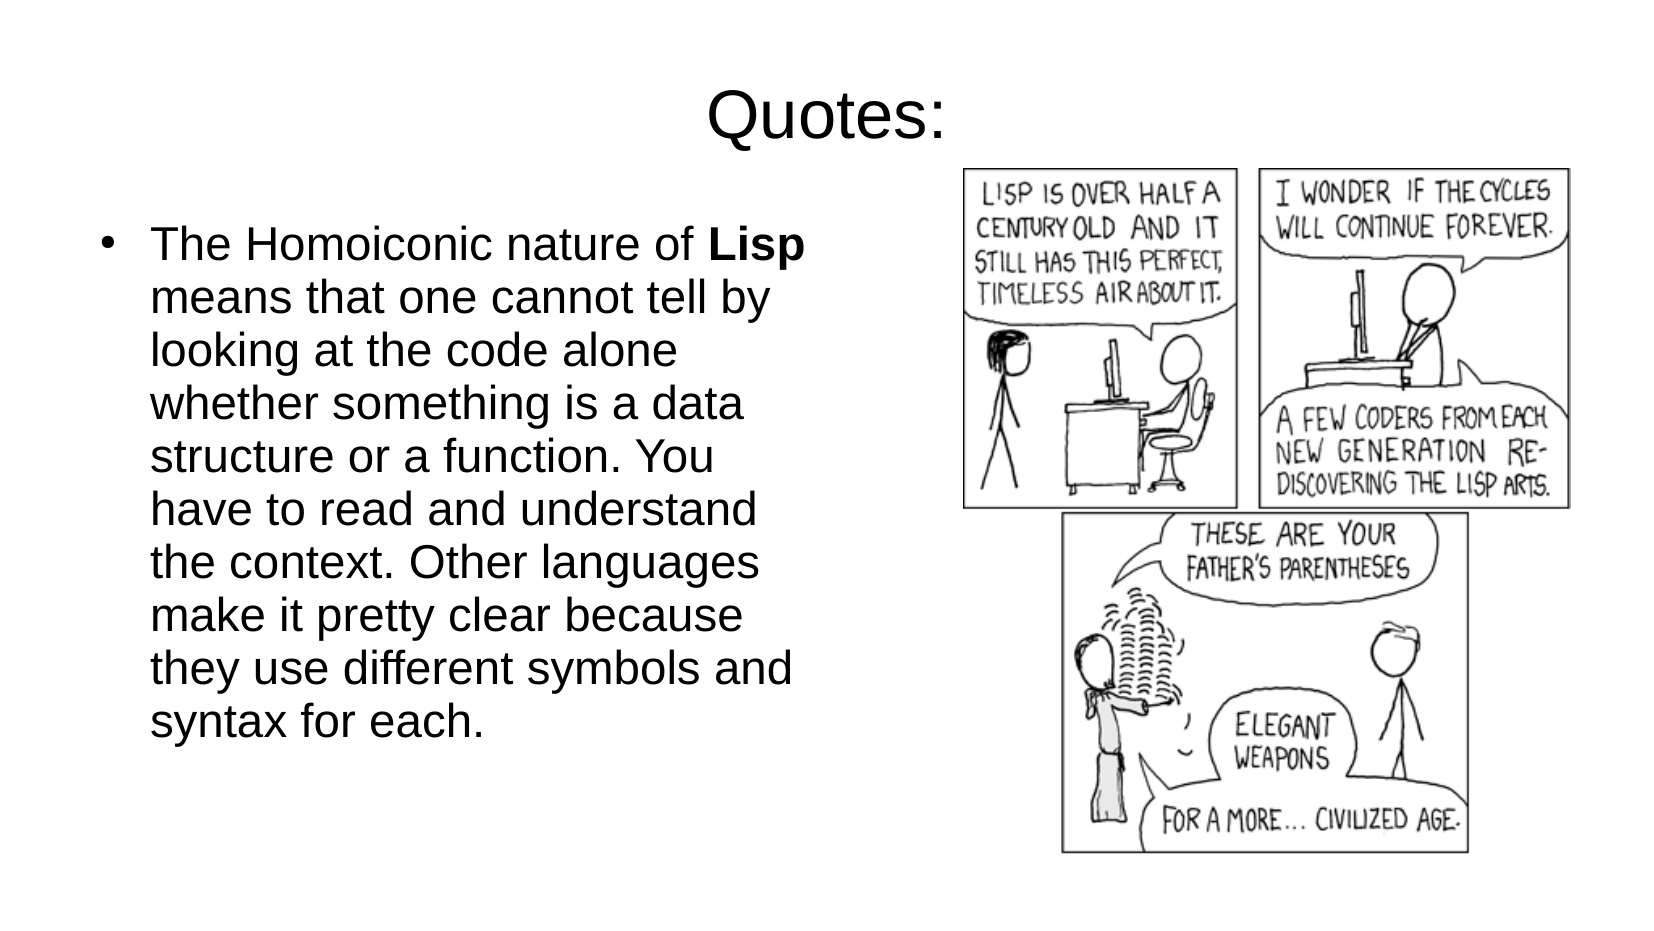

# Quotes:
The Homoiconic nature of Lisp means that one cannot tell by looking at the code alone whether something is a data structure or a function. You have to read and understand the context. Other languages make it pretty clear because they use different symbols and syntax for each.